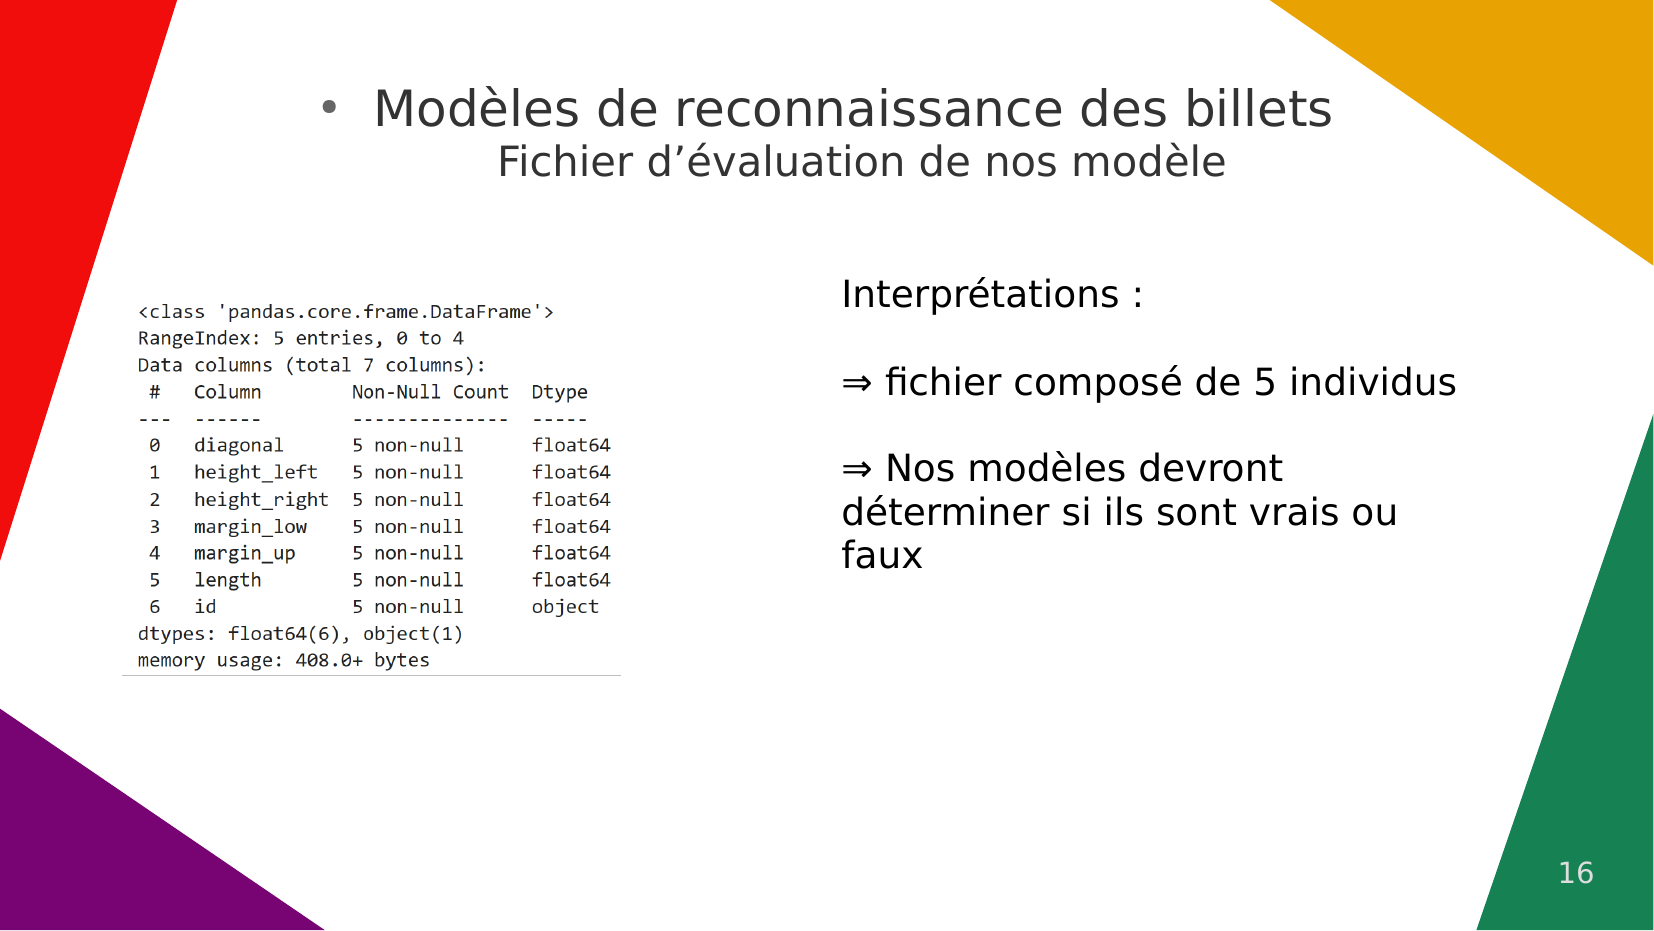

# Modèles de reconnaissance des billets Fichier d’évaluation de nos modèle
Interprétations :
⇒ fichier composé de 5 individus
⇒ Nos modèles devront déterminer si ils sont vrais ou faux
16